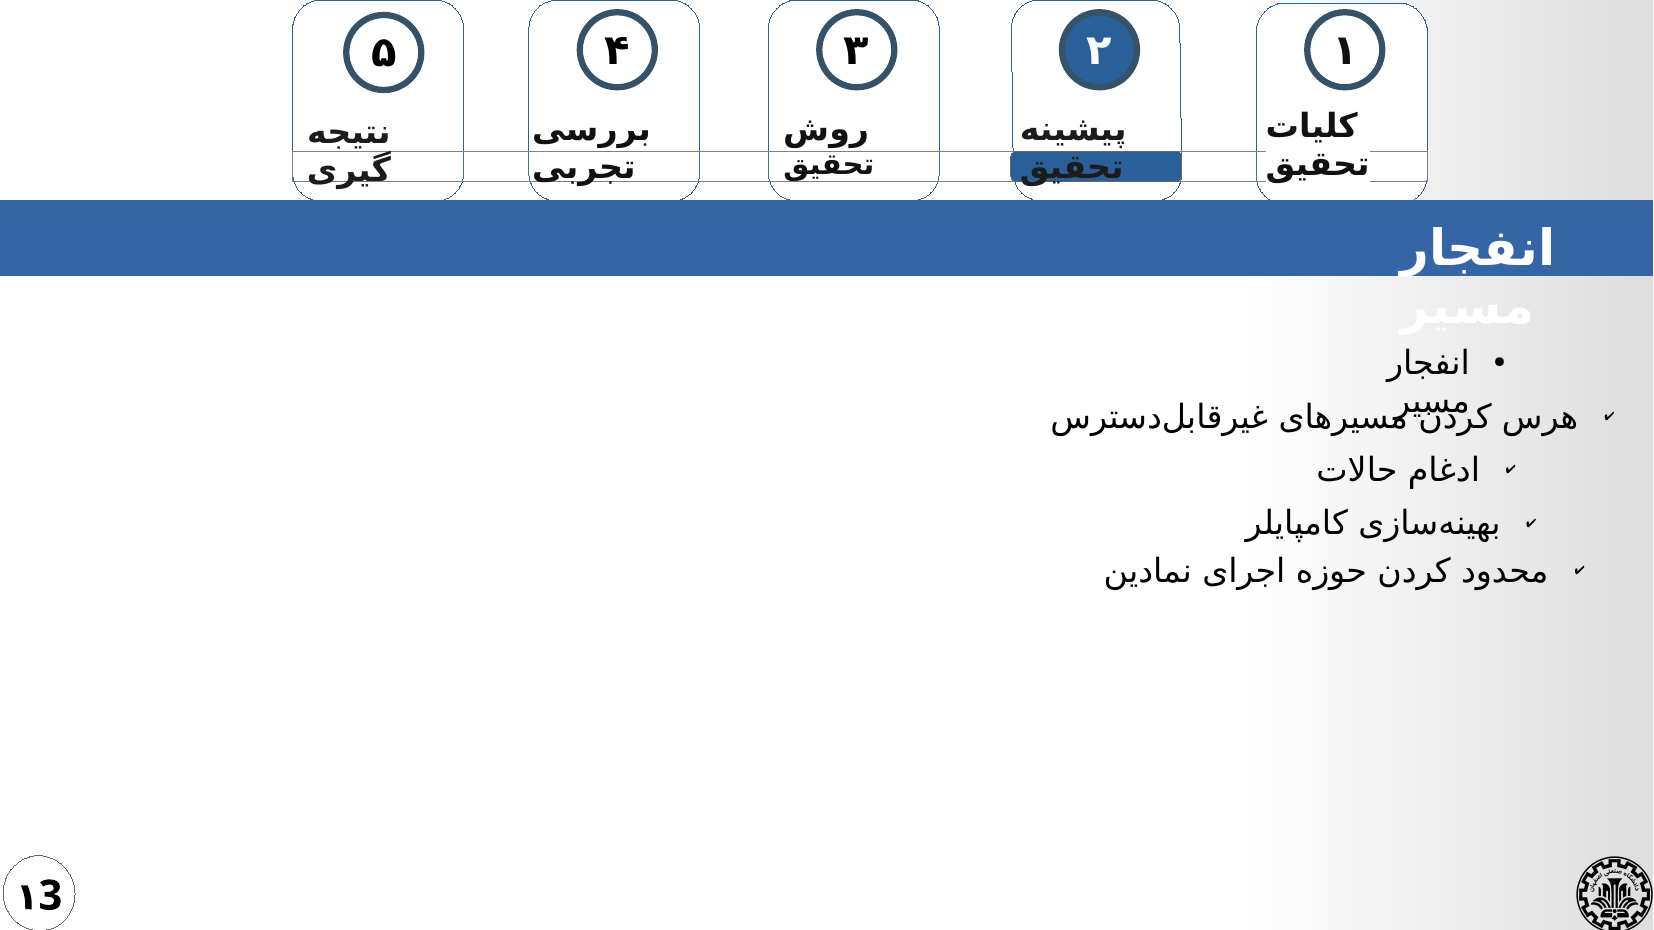

۴
۳
۲
۱
۵
کلیات تحقیق
بررسی تجربی
روش تحقیق
پیشینه تحقیق
نتیجه گیری
انفجار مسیر
انفجار مسیر
هرس کردن مسیرهای غیرقابل‌دسترس
ادغام حالات
بهینه‌سازی کامپایلر
محدود کردن حوزه اجرای نمادین
۱3